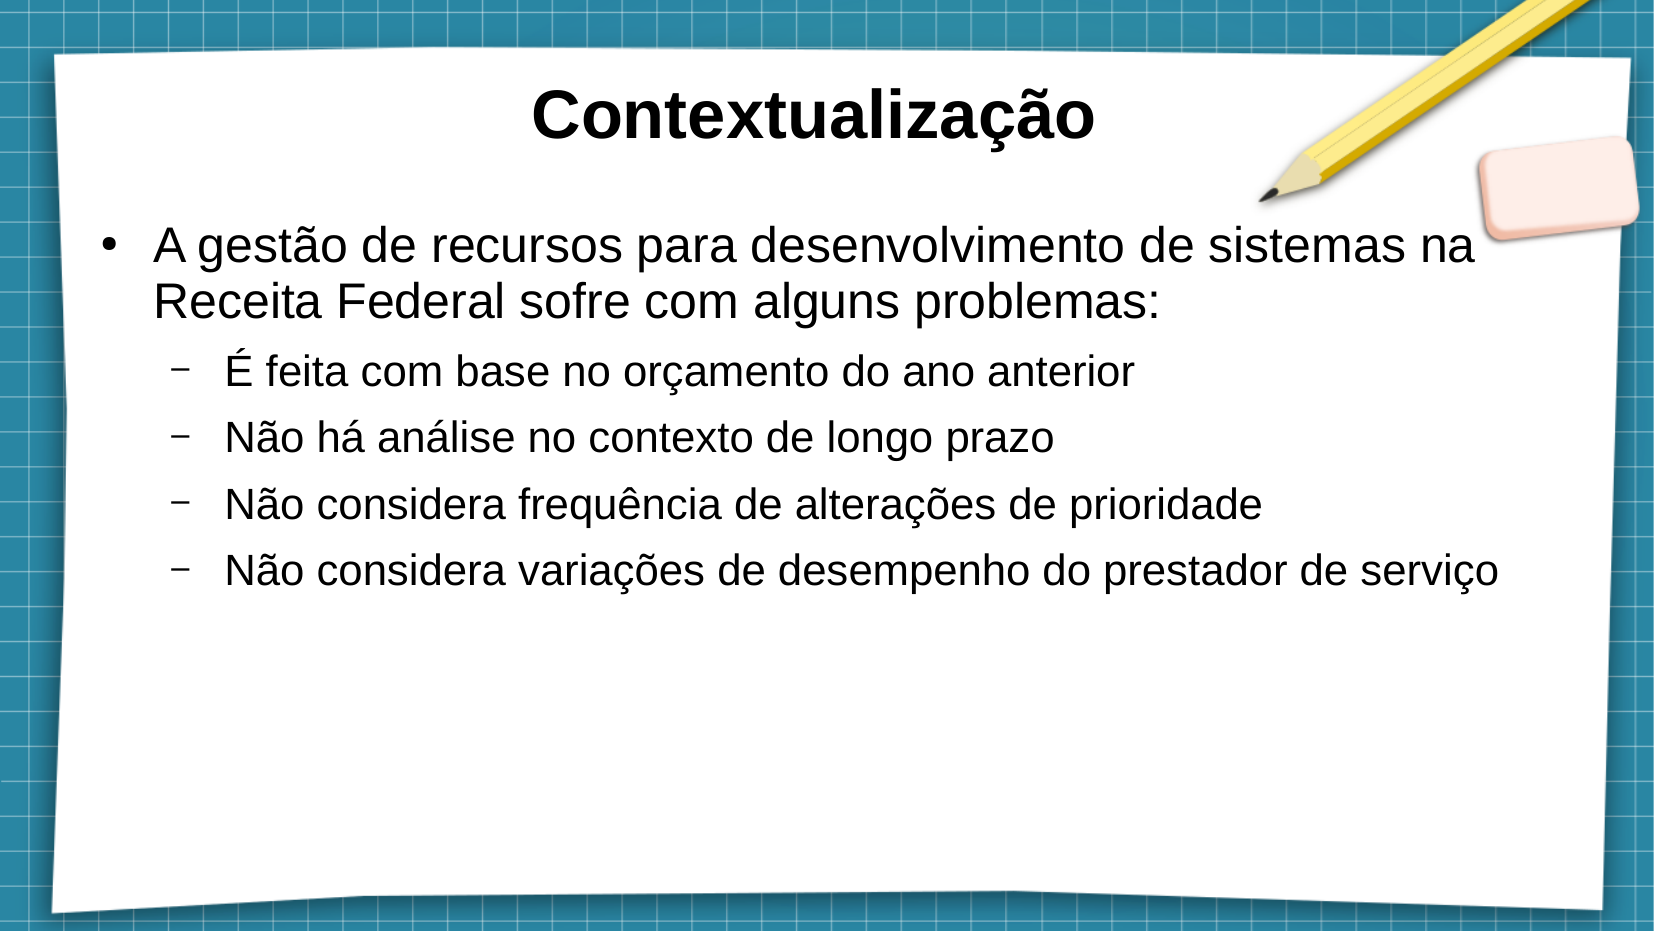

# Contextualização
A gestão de recursos para desenvolvimento de sistemas na Receita Federal sofre com alguns problemas:
É feita com base no orçamento do ano anterior
Não há análise no contexto de longo prazo
Não considera frequência de alterações de prioridade
Não considera variações de desempenho do prestador de serviço